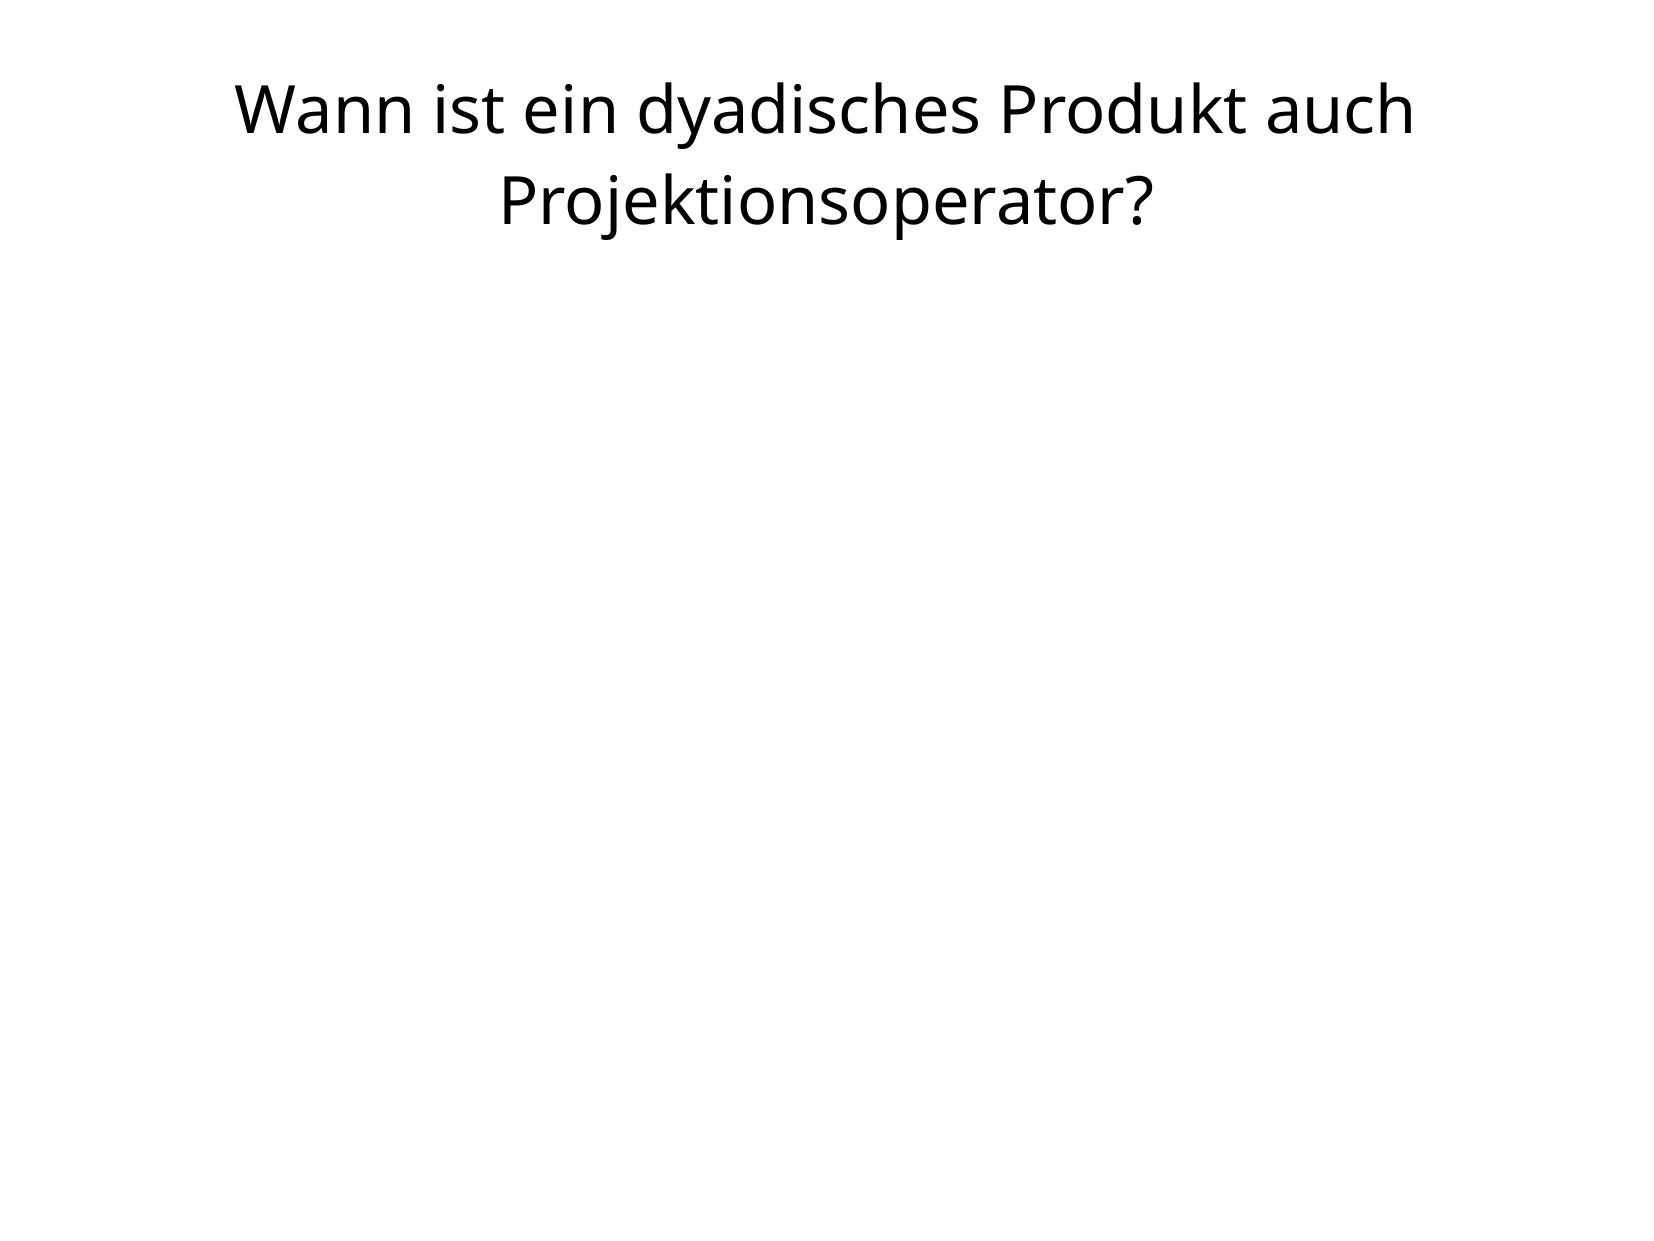

# Wann ist ein dyadisches Produkt auch Projektionsoperator?